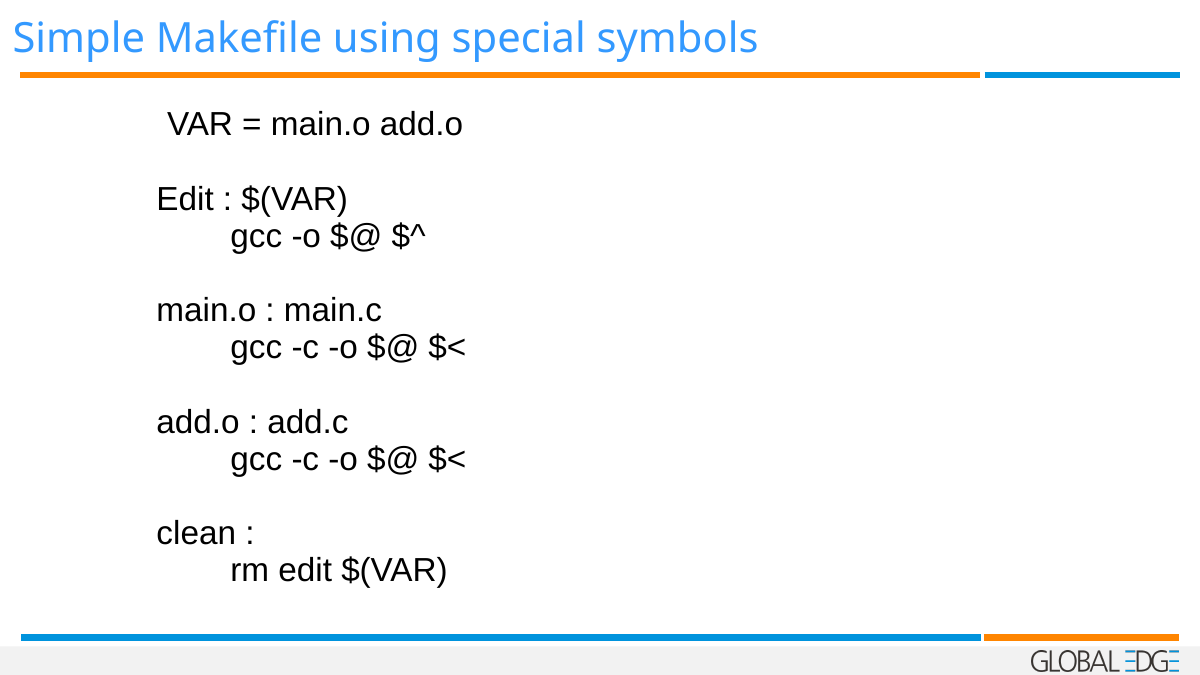

# Simple Makefile using special symbols
 VAR = main.o add.o
Edit : $(VAR)
	gcc -o $@ $^
main.o : main.c
	gcc -c -o $@ $<
add.o : add.c
	gcc -c -o $@ $<
clean :
	rm edit $(VAR)